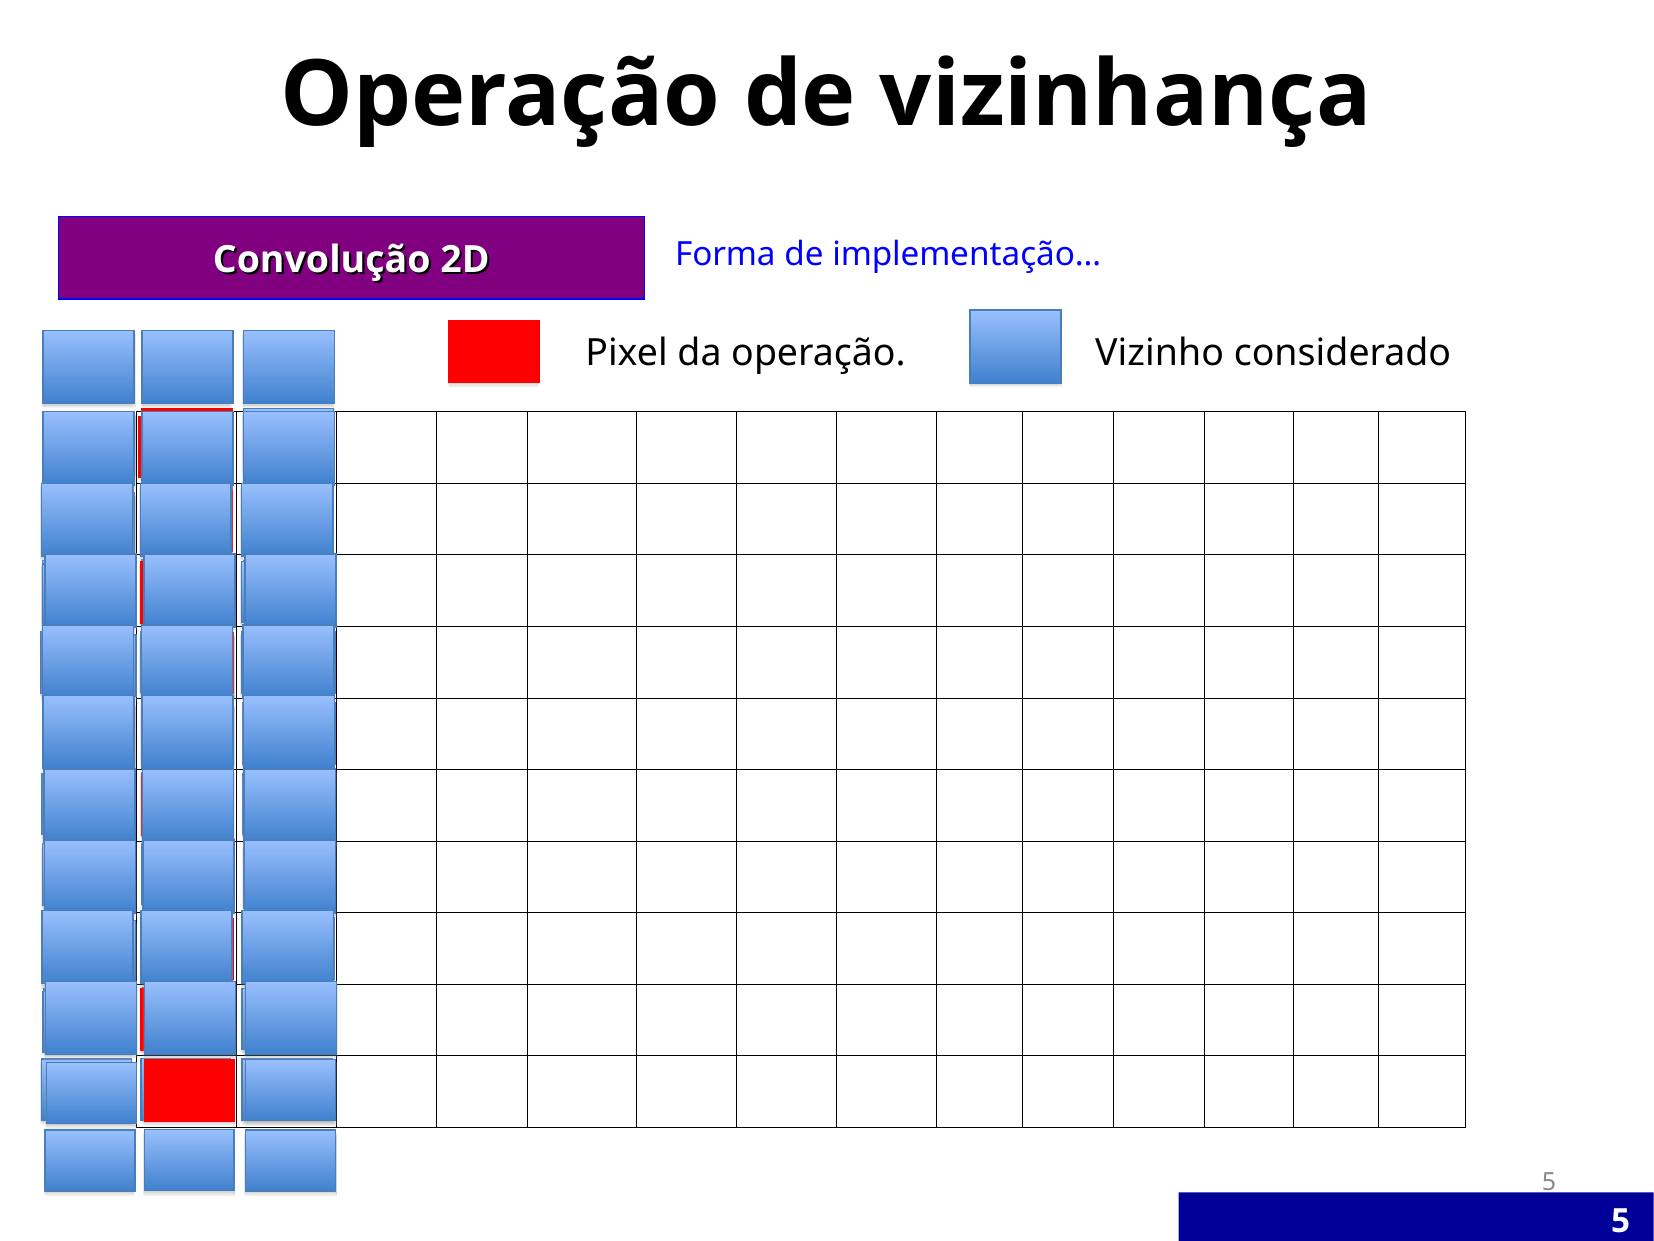

Operação de vizinhança
# Operações de vizinhança
Convolução 2D
Forma de implementação…
Pixel da operação.
Vizinho considerado
| | | | | | | | | | | | | | |
| --- | --- | --- | --- | --- | --- | --- | --- | --- | --- | --- | --- | --- | --- |
| | | | | | | | | | | | | | |
| | | | | | | | | | | | | | |
| | | | | | | | | | | | | | |
| | | | | | | | | | | | | | |
| | | | | | | | | | | | | | |
| | | | | | | | | | | | | | |
| | | | | | | | | | | | | | |
| | | | | | | | | | | | | | |
| | | | | | | | | | | | | | |